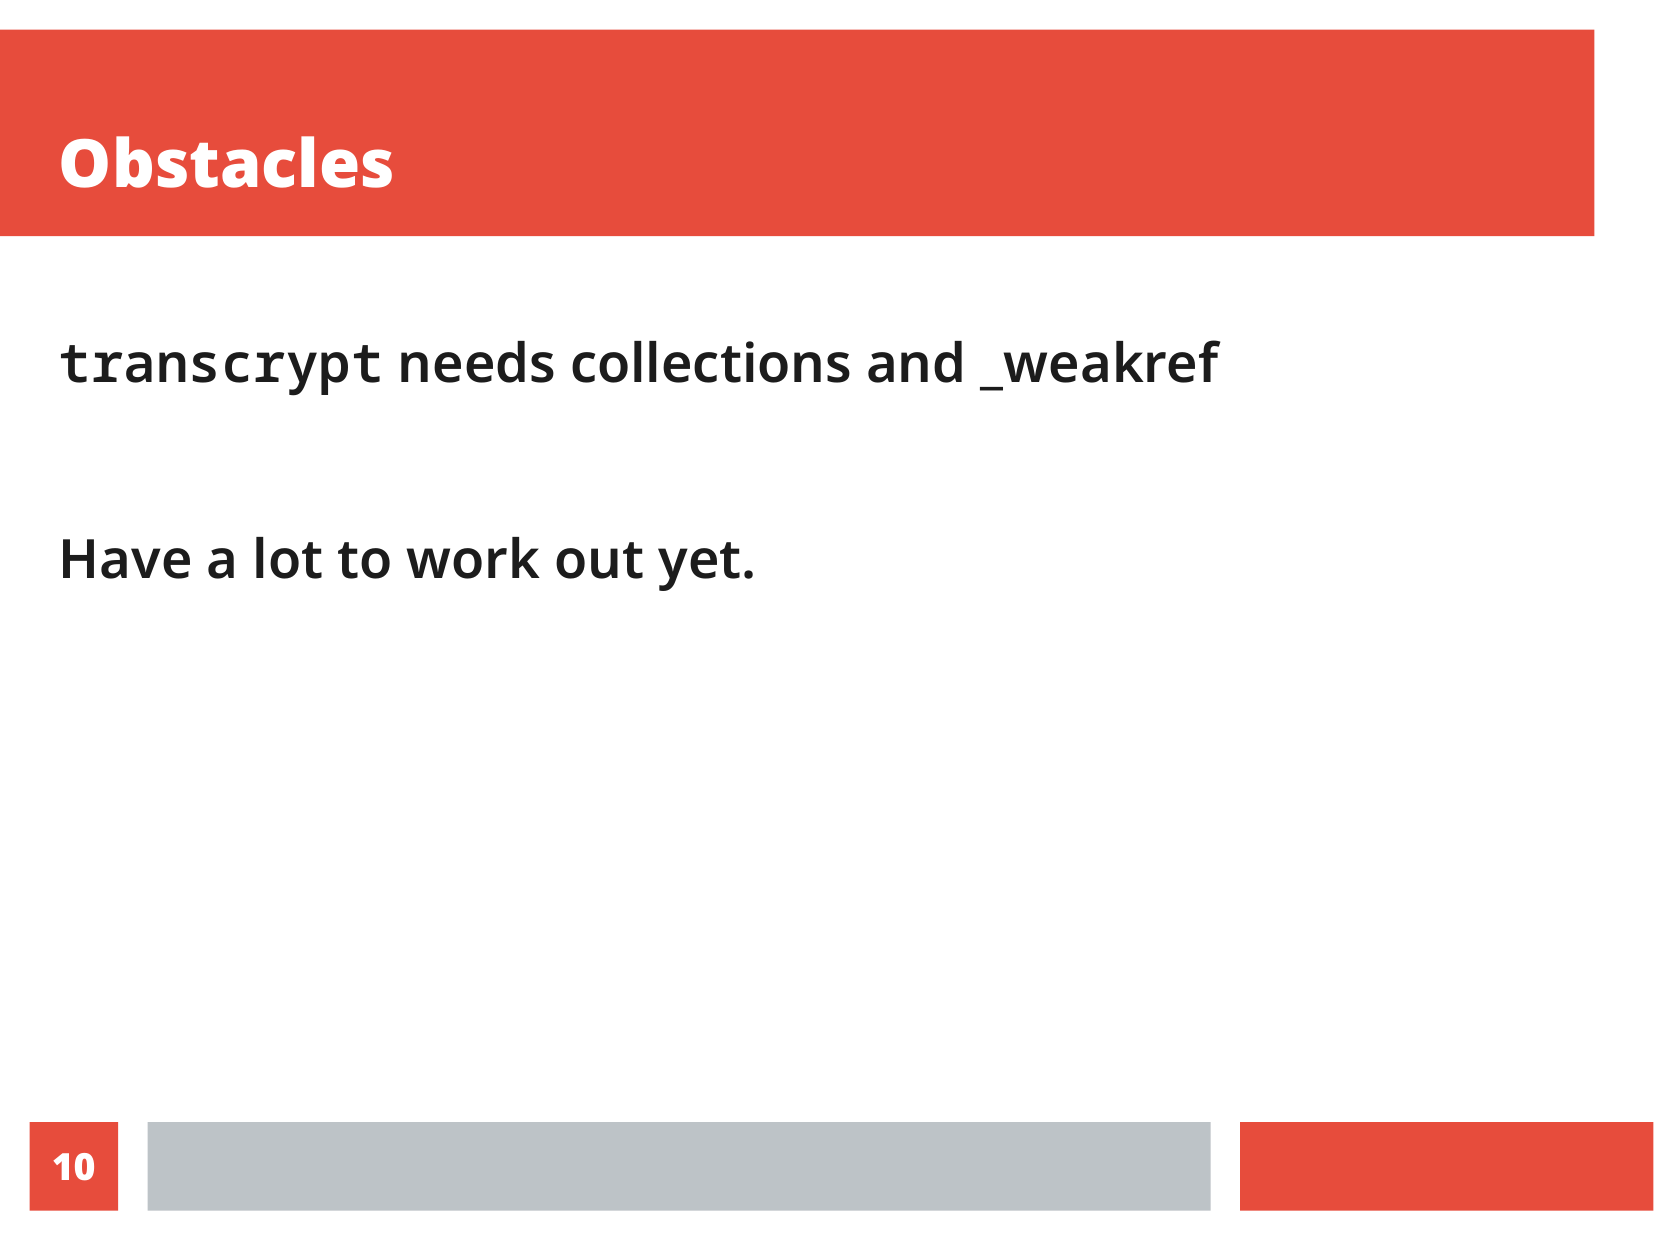

# Obstacles
transcrypt needs collections and _weakref
Have a lot to work out yet.
10